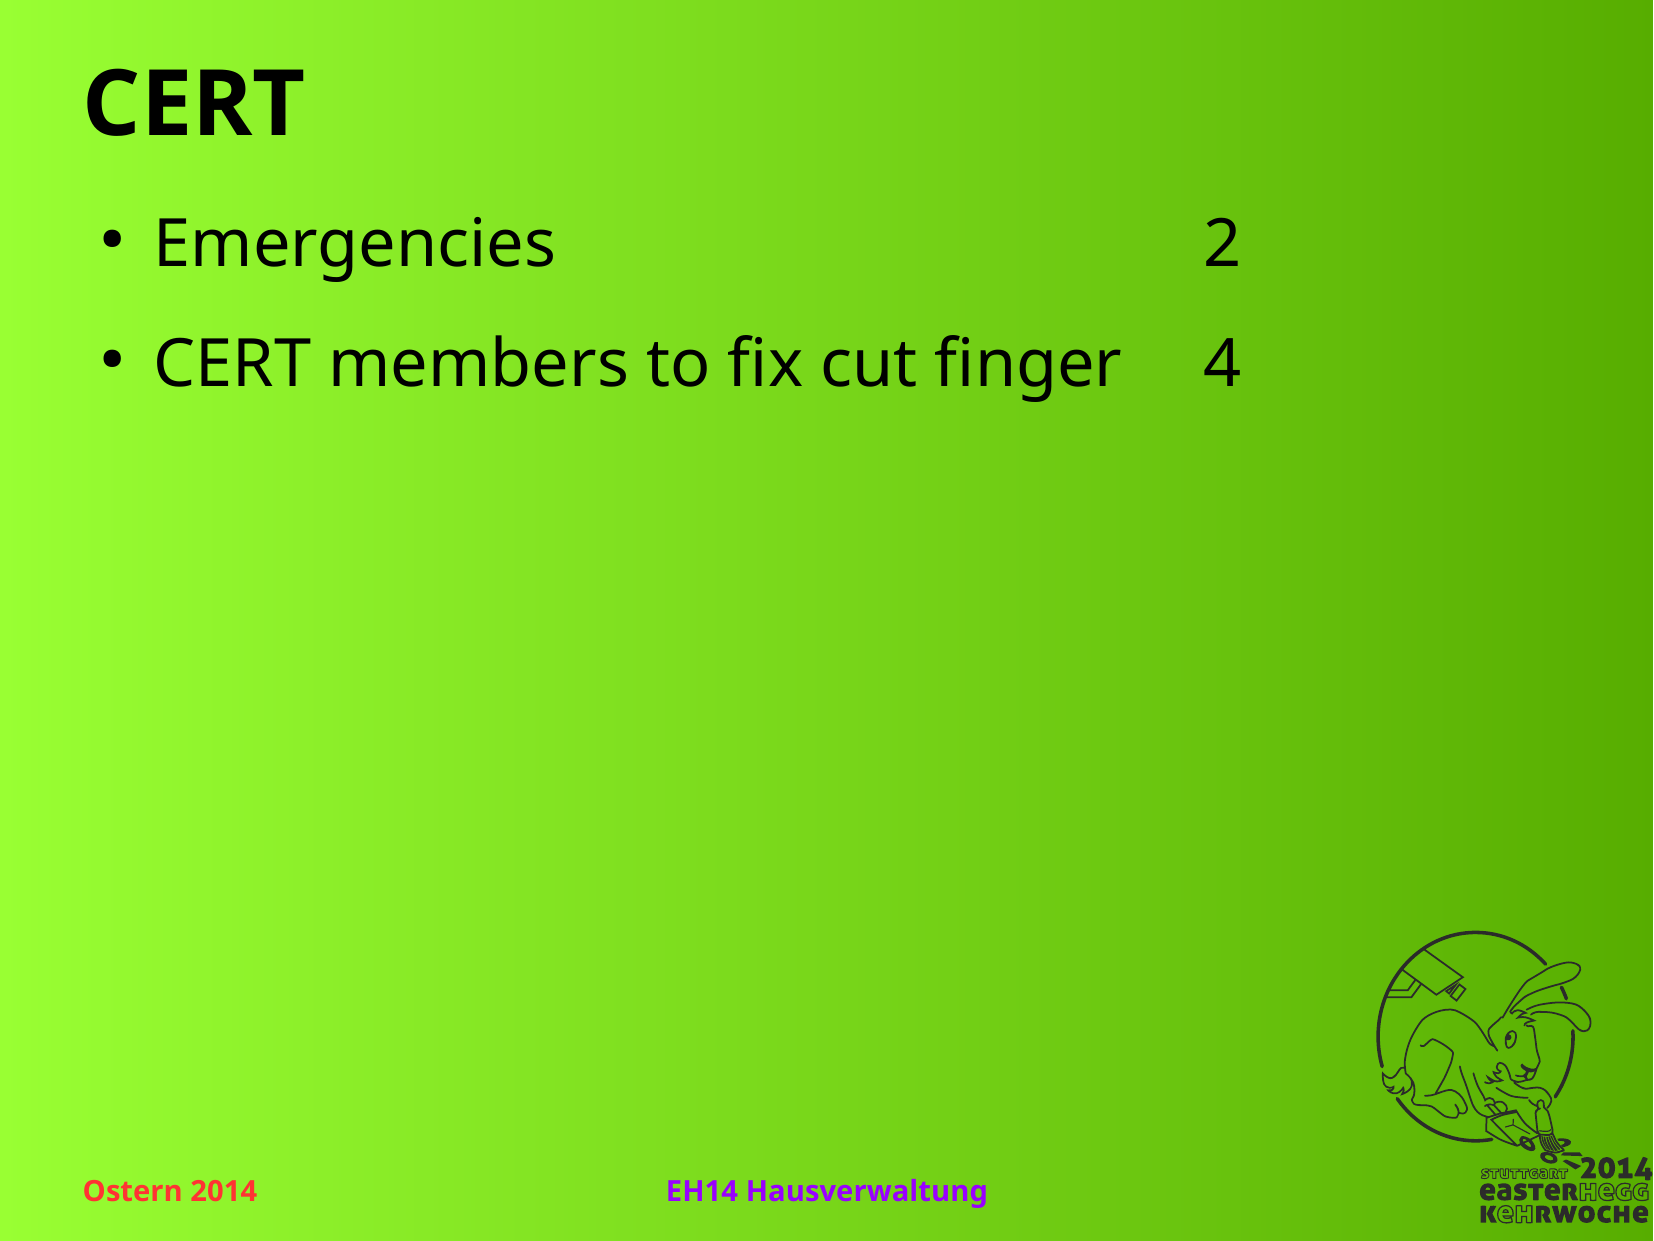

# CERT
Emergencies									2
CERT members to fix cut finger		4